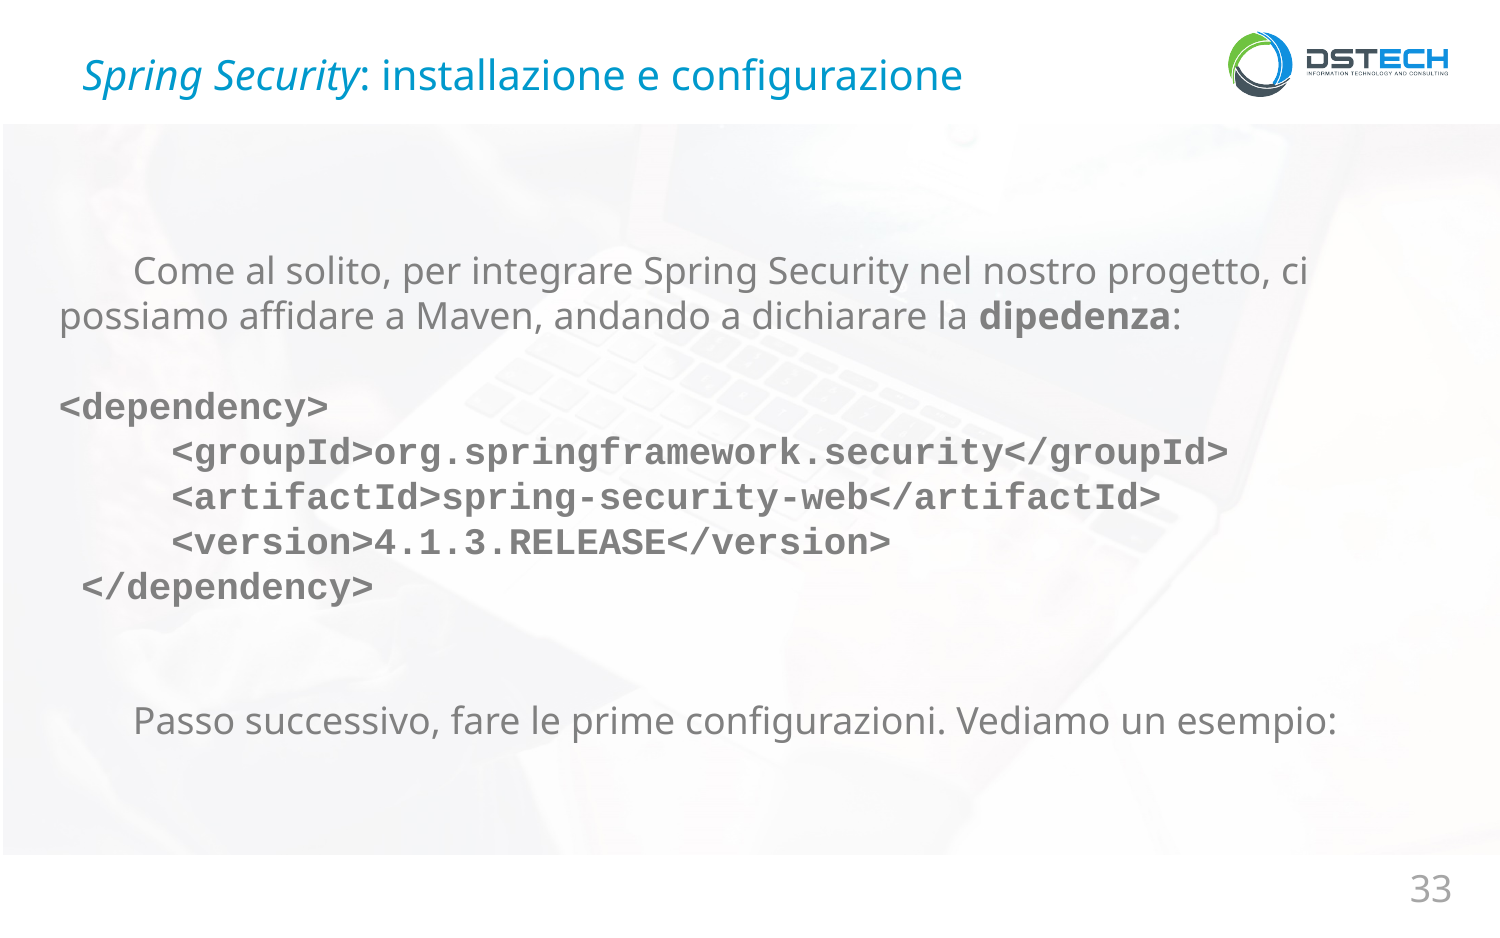

Spring Security: installazione e configurazione
	Come al solito, per integrare Spring Security nel nostro progetto, ci possiamo affidare a Maven, andando a dichiarare la dipedenza:
<dependency>
 <groupId>org.springframework.security</groupId>
 <artifactId>spring-security-web</artifactId>
 <version>4.1.3.RELEASE</version>
 </dependency>
	Passo successivo, fare le prime configurazioni. Vediamo un esempio:
33